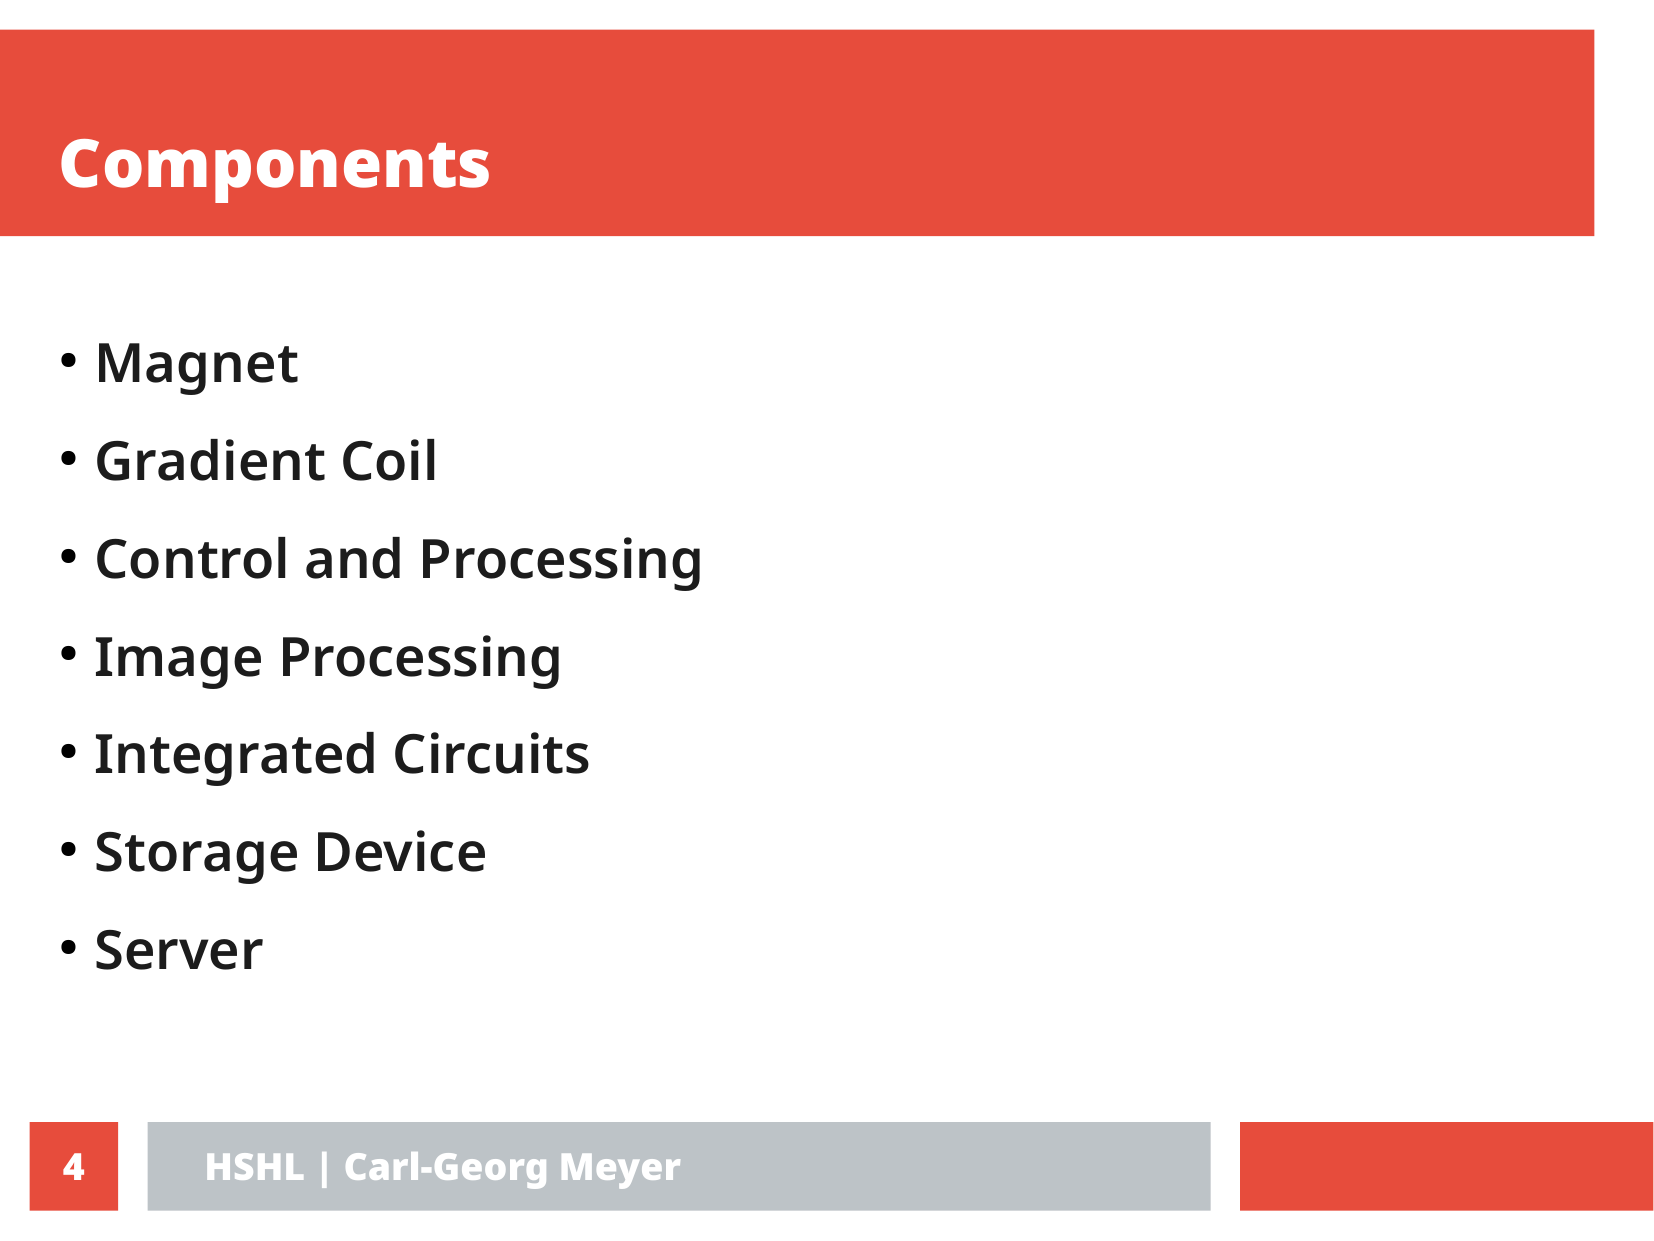

# Components
Magnet
Gradient Coil
Control and Processing
Image Processing
Integrated Circuits
Storage Device
Server
4
HSHL | Carl-Georg Meyer